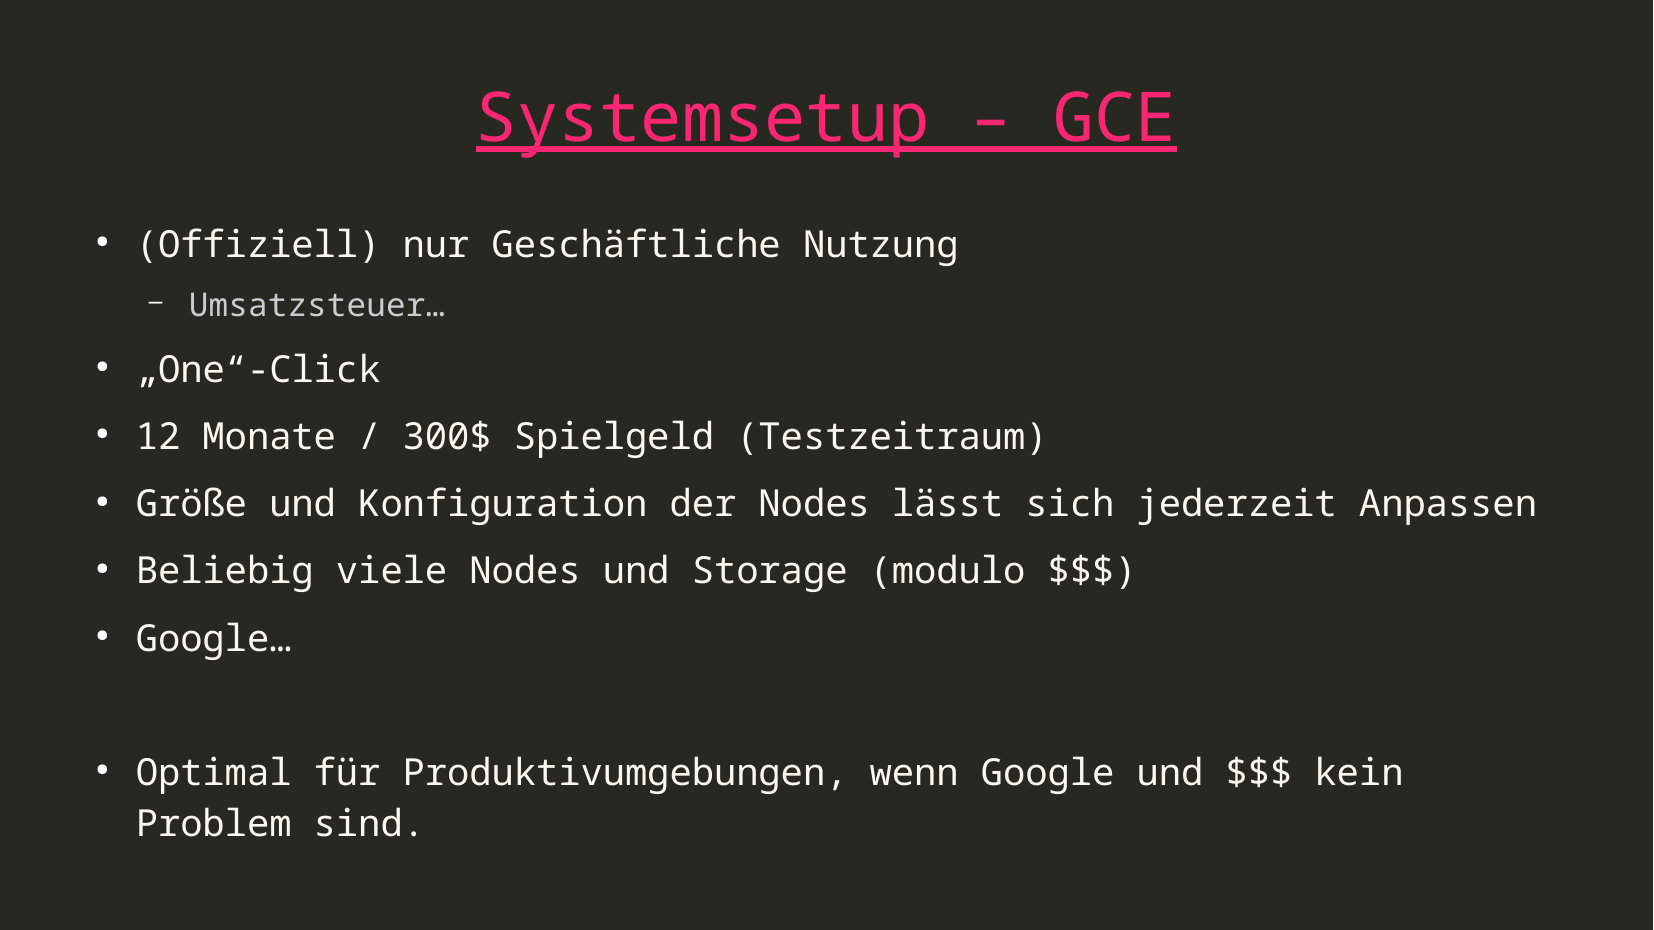

# Systemsetup – GCE
(Offiziell) nur Geschäftliche Nutzung
Umsatzsteuer…
„One“-Click
12 Monate / 300$ Spielgeld (Testzeitraum)
Größe und Konfiguration der Nodes lässt sich jederzeit Anpassen
Beliebig viele Nodes und Storage (modulo $$$)
Google…
Optimal für Produktivumgebungen, wenn Google und $$$ kein Problem sind.